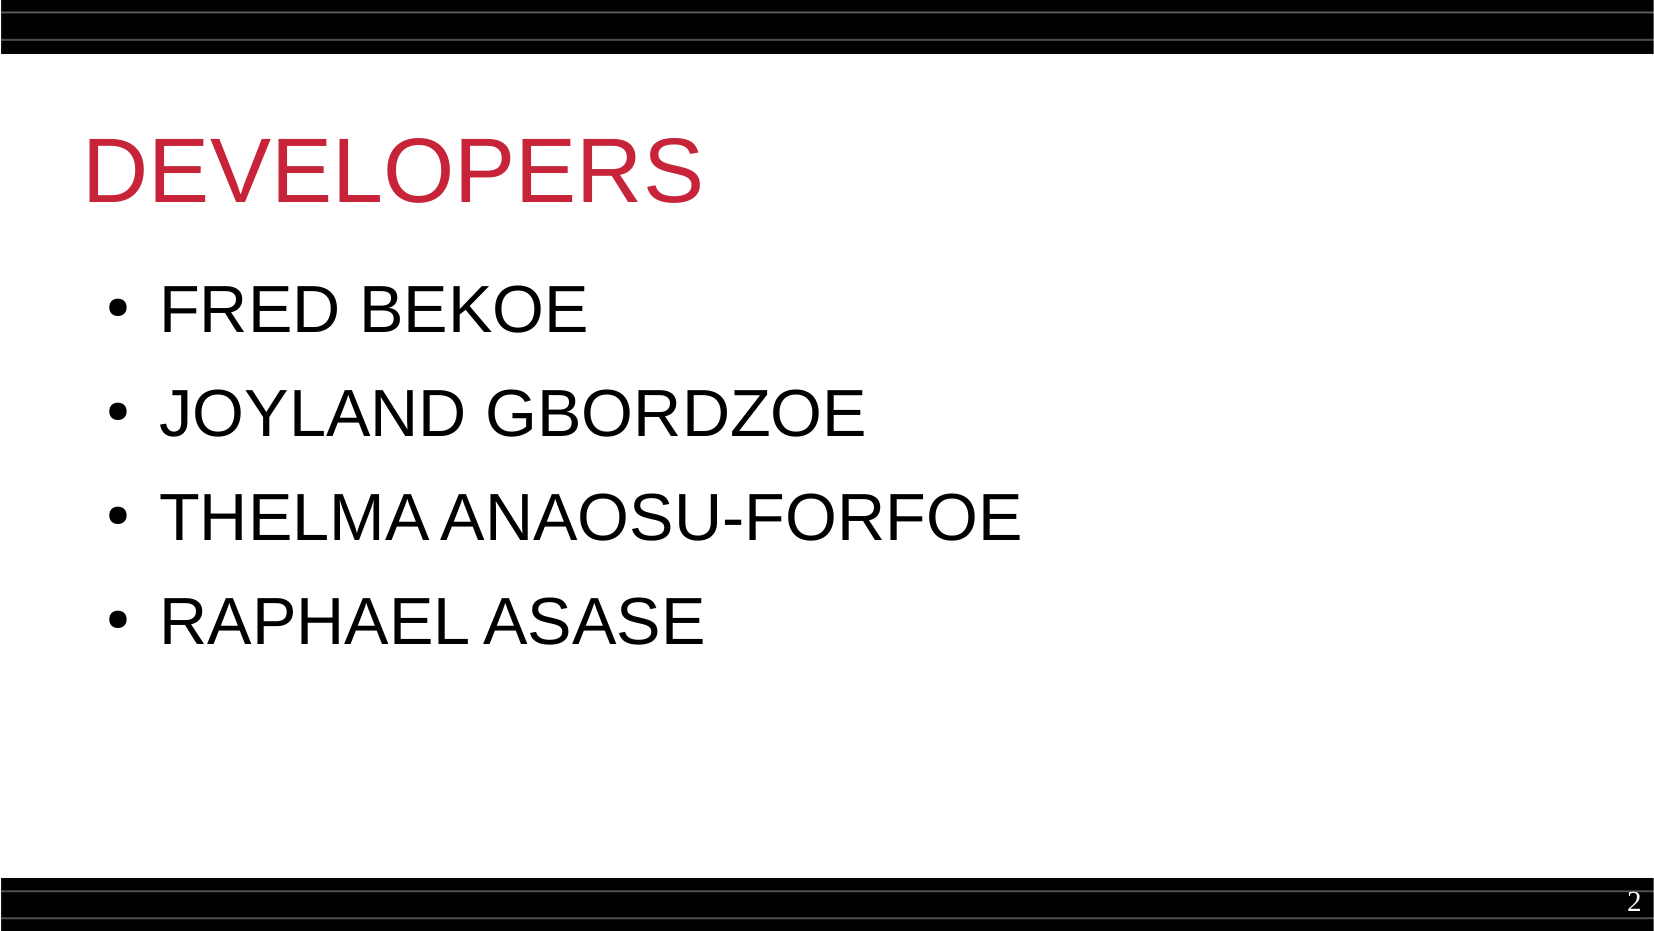

# DEVELOPERS
FRED BEKOE
JOYLAND GBORDZOE
THELMA ANAOSU-FORFOE
RAPHAEL ASASE